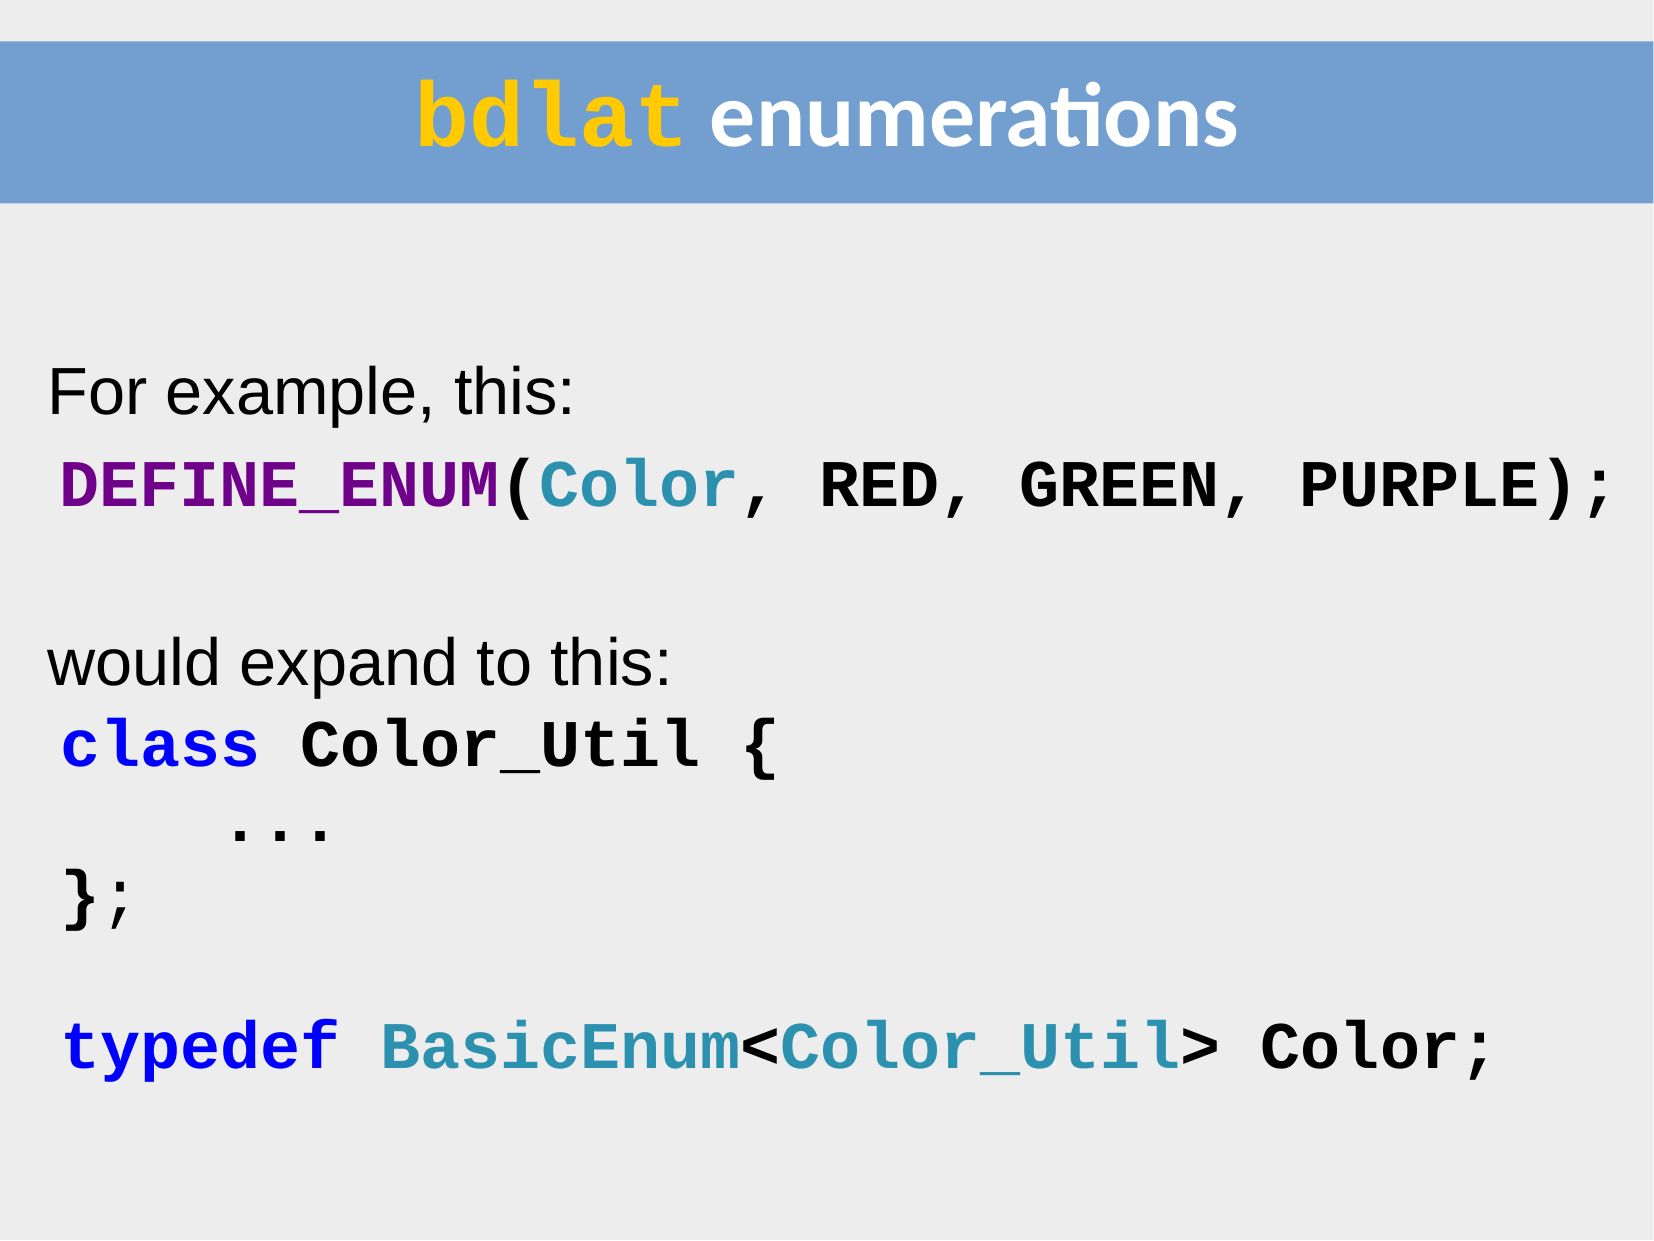

# bdlat enumerations
For example, this:
DEFINE_ENUM(Color, RED, GREEN, PURPLE);
would expand to this:
class Color_Util {
 ...
};
typedef BasicEnum<Color_Util> Color;